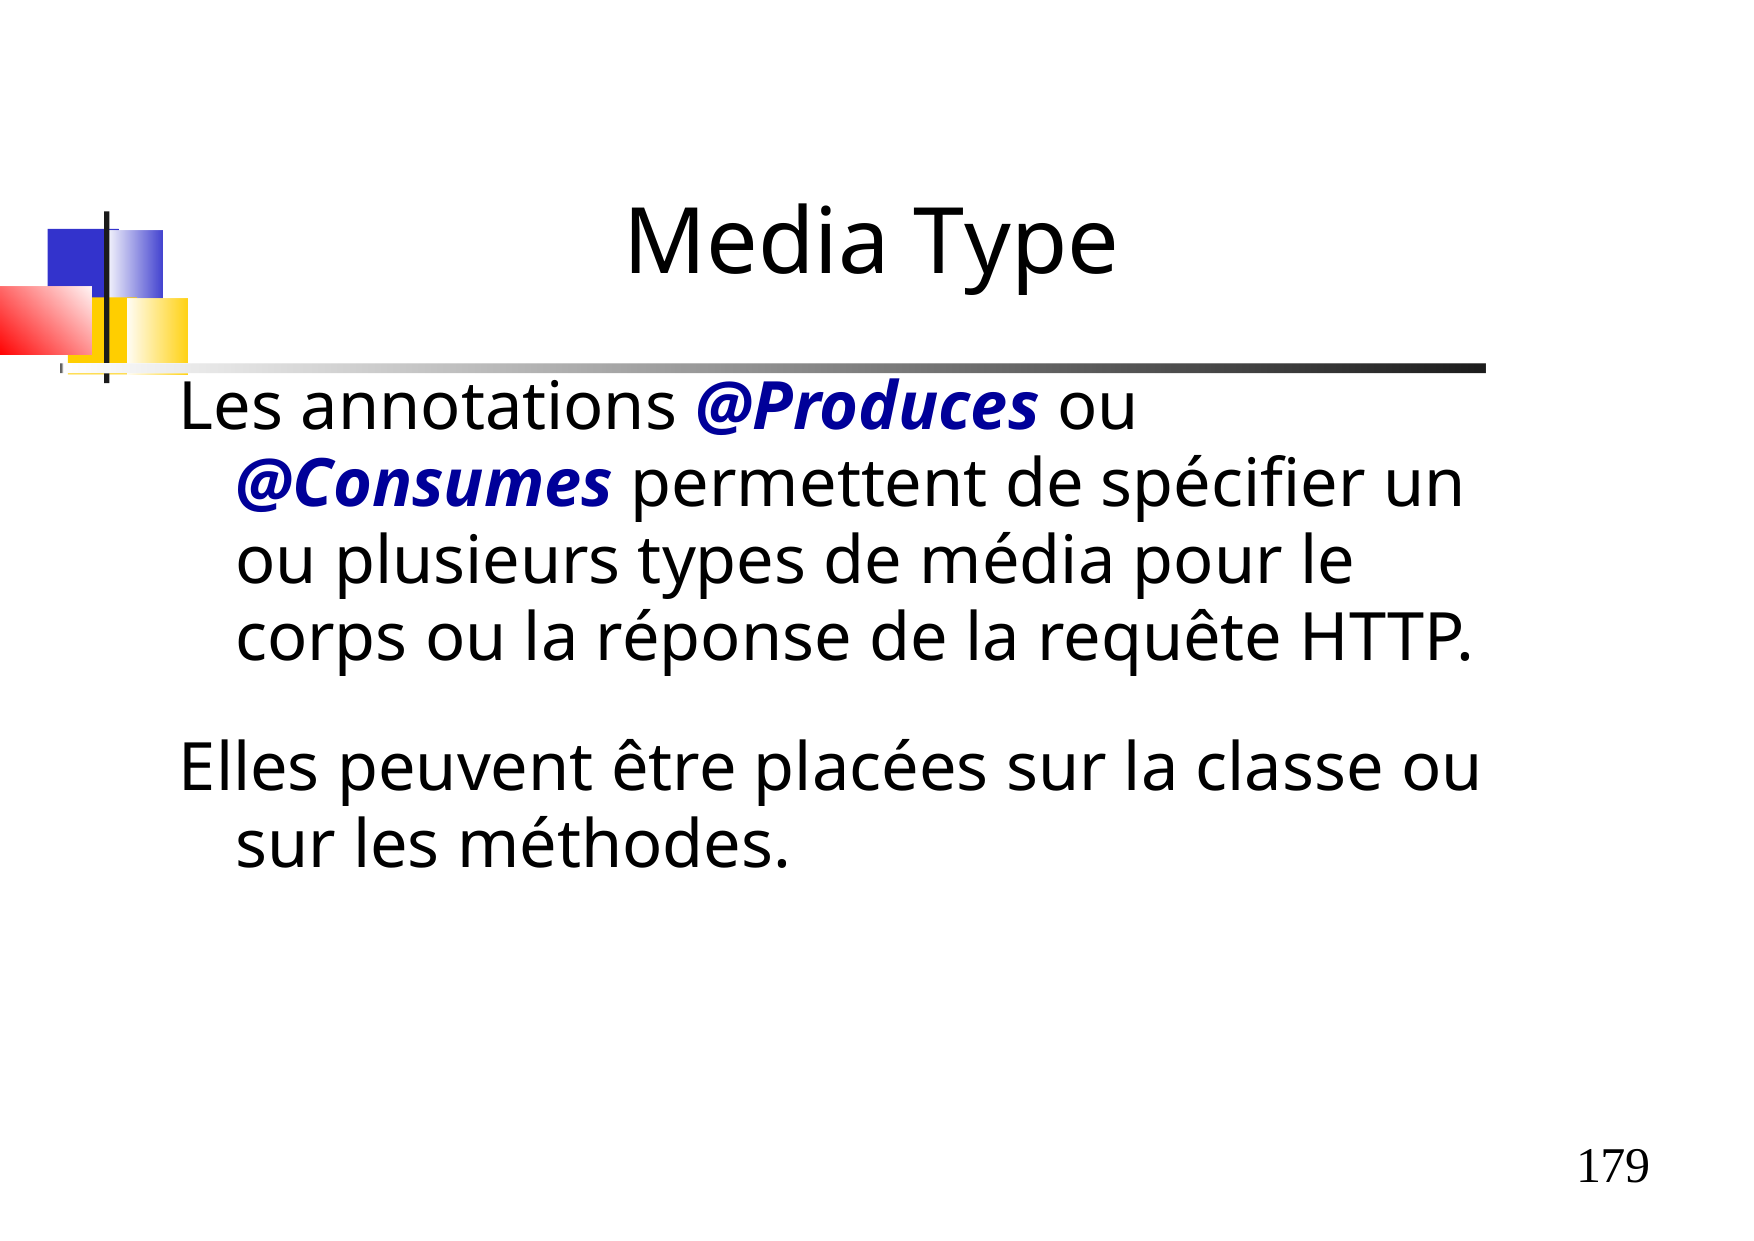

# Media Type
Les annotations @Produces ou @Consumes permettent de spécifier un ou plusieurs types de média pour le corps ou la réponse de la requête HTTP.
Elles peuvent être placées sur la classe ou sur les méthodes.
179